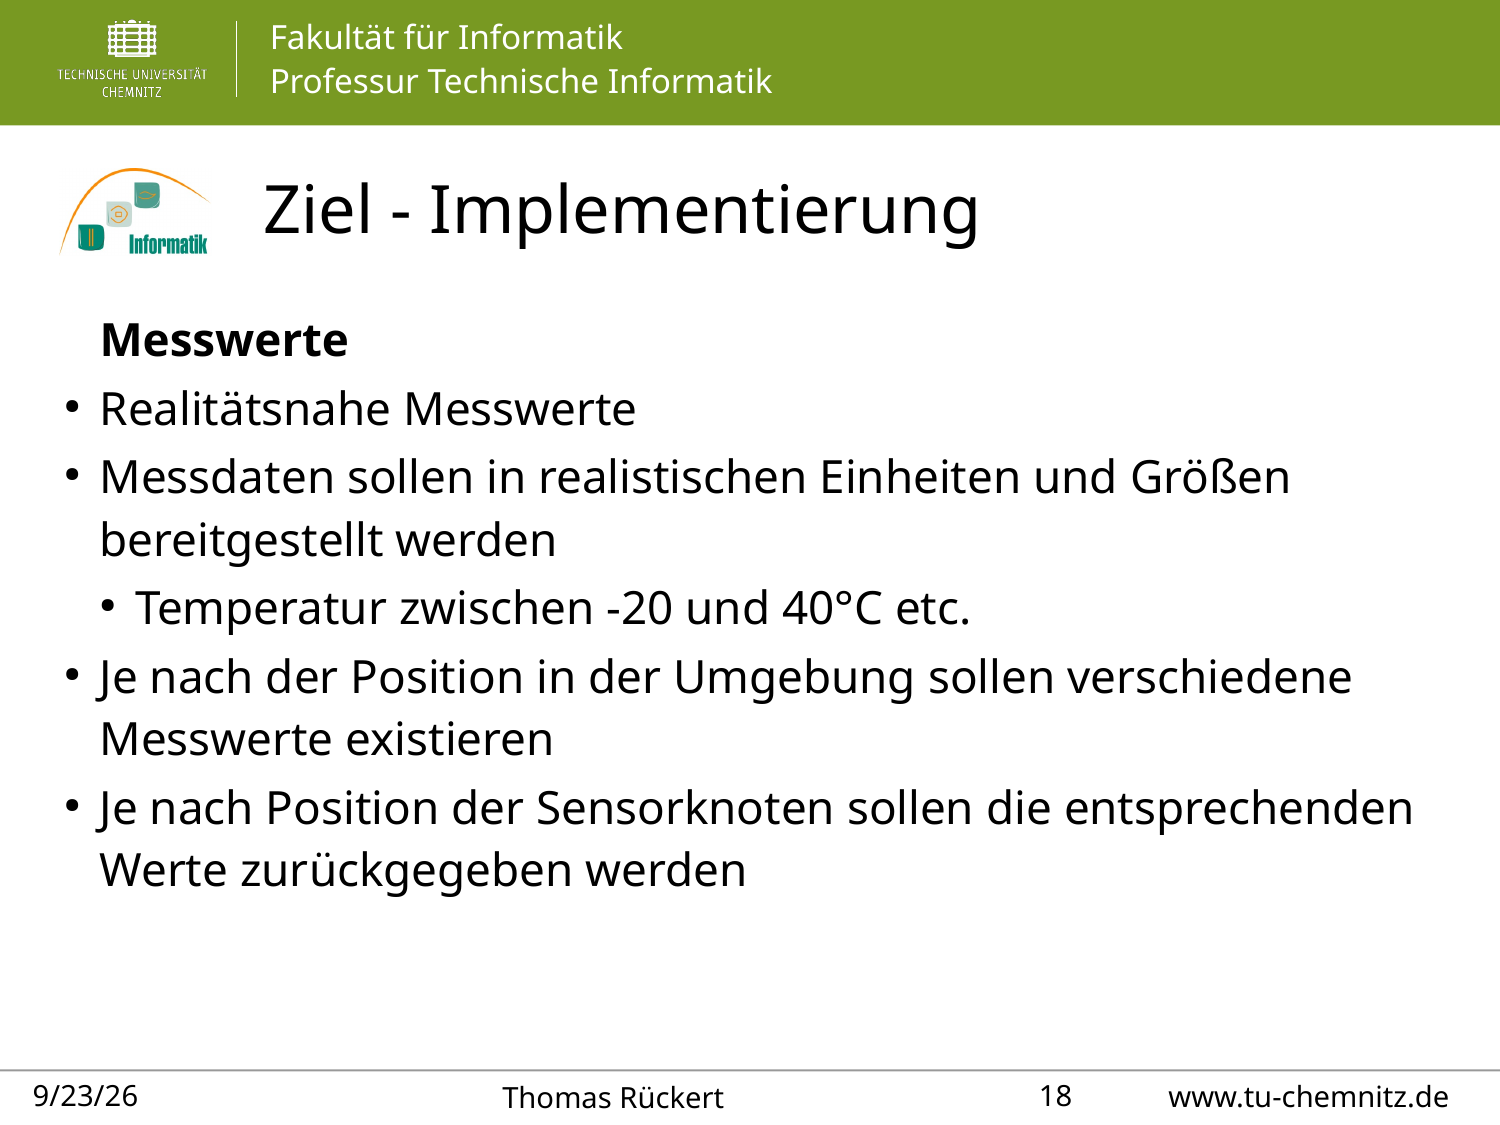

# Ziel - Implementierung
Messwerte
Realitätsnahe Messwerte
Messdaten sollen in realistischen Einheiten und Größen bereitgestellt werden
Temperatur zwischen -20 und 40°C etc.
Je nach der Position in der Umgebung sollen verschiedene Messwerte existieren
Je nach Position der Sensorknoten sollen die entsprechenden Werte zurückgegeben werden
Thomas Rückert